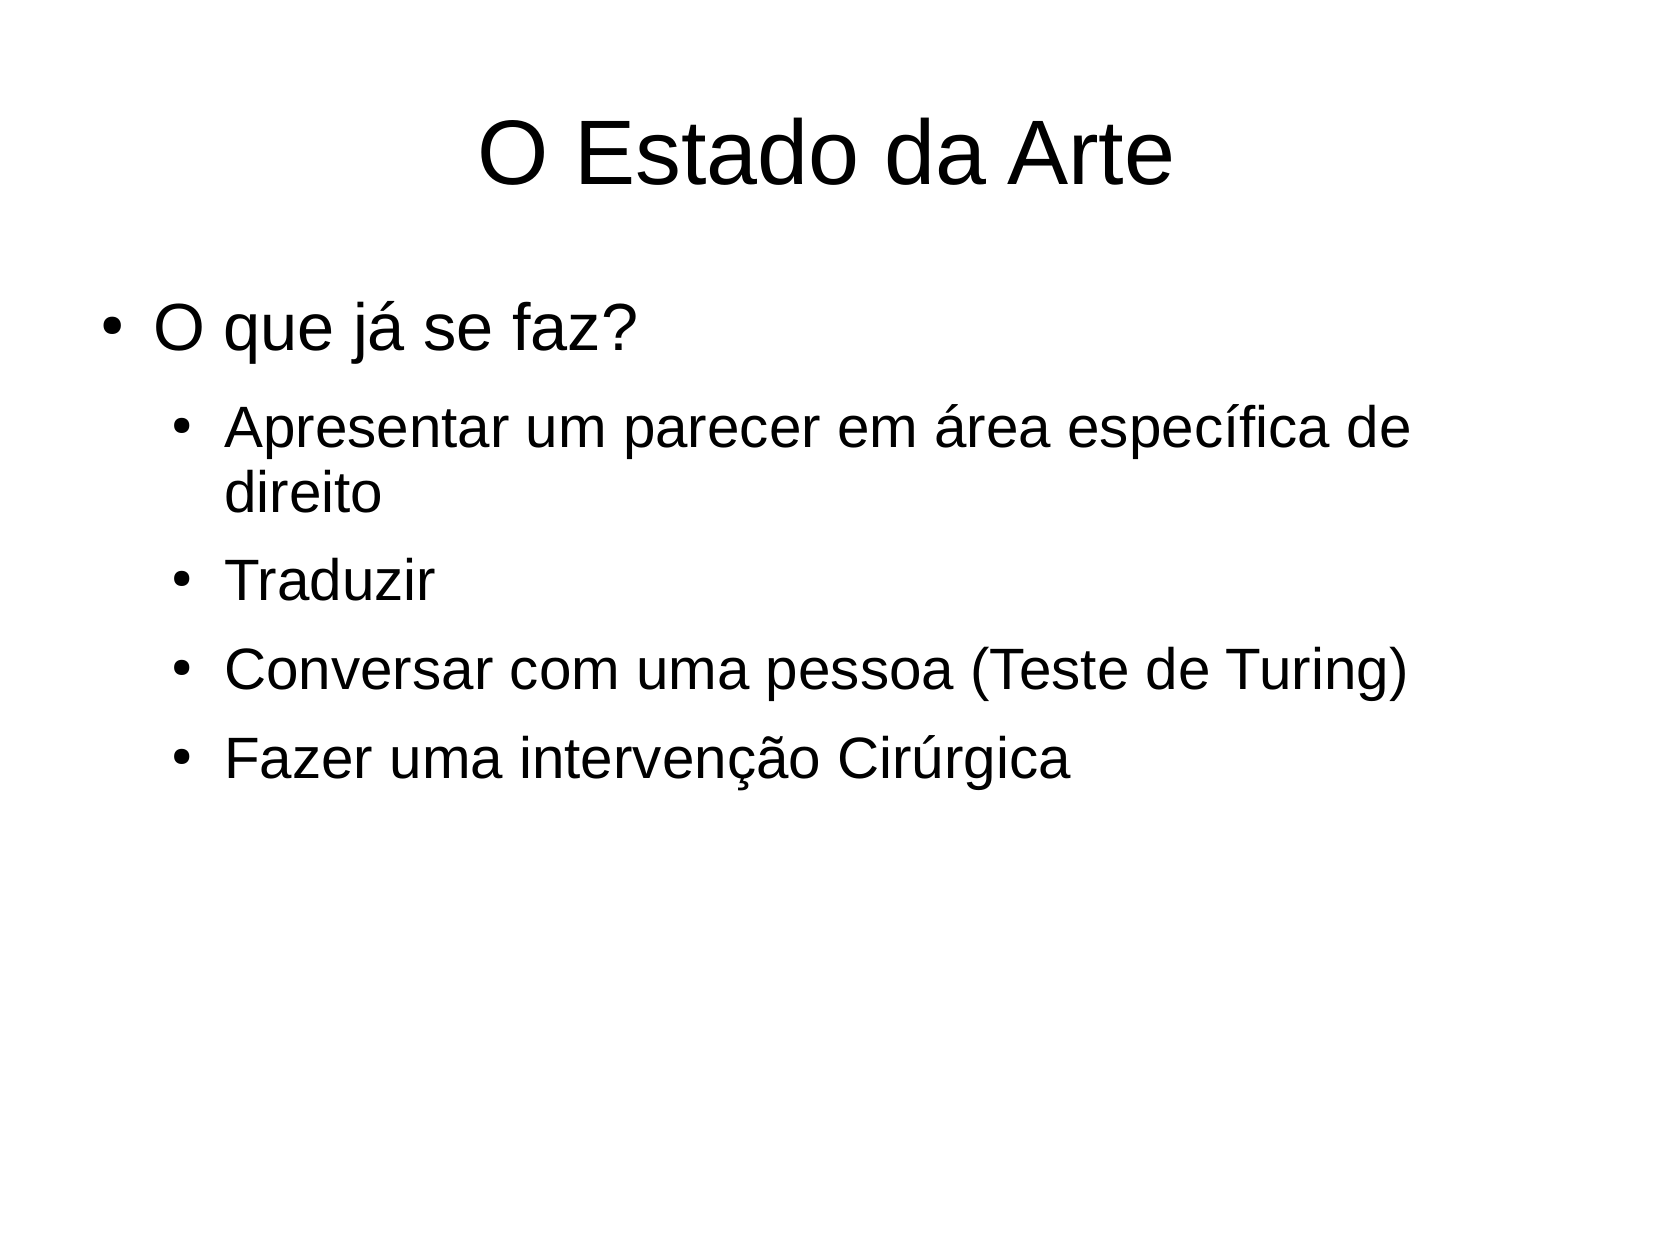

# O Estado da Arte
O que já se faz?
Apresentar um parecer em área específica de direito
Traduzir
Conversar com uma pessoa (Teste de Turing)
Fazer uma intervenção Cirúrgica